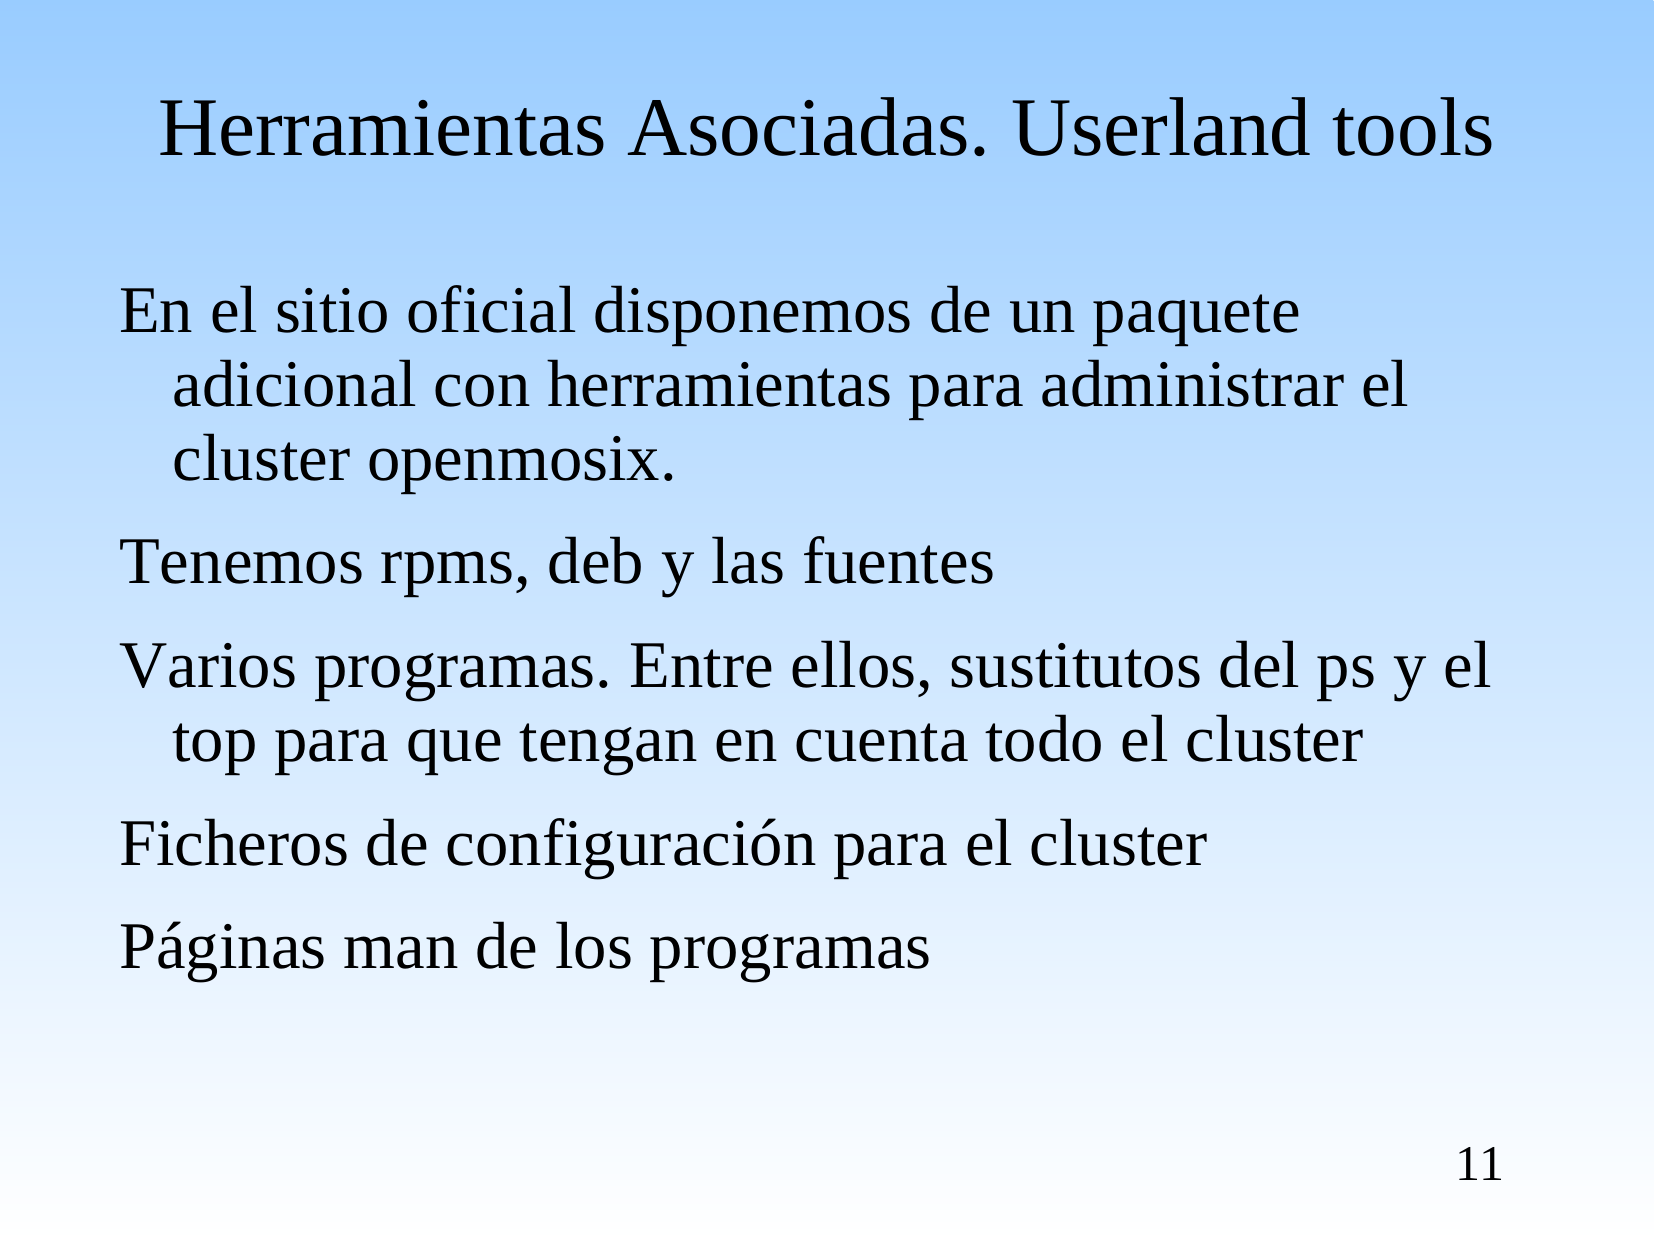

# Herramientas Asociadas. Userland tools
En el sitio oficial disponemos de un paquete adicional con herramientas para administrar el cluster openmosix.
Tenemos rpms, deb y las fuentes
Varios programas. Entre ellos, sustitutos del ps y el top para que tengan en cuenta todo el cluster
Ficheros de configuración para el cluster
Páginas man de los programas